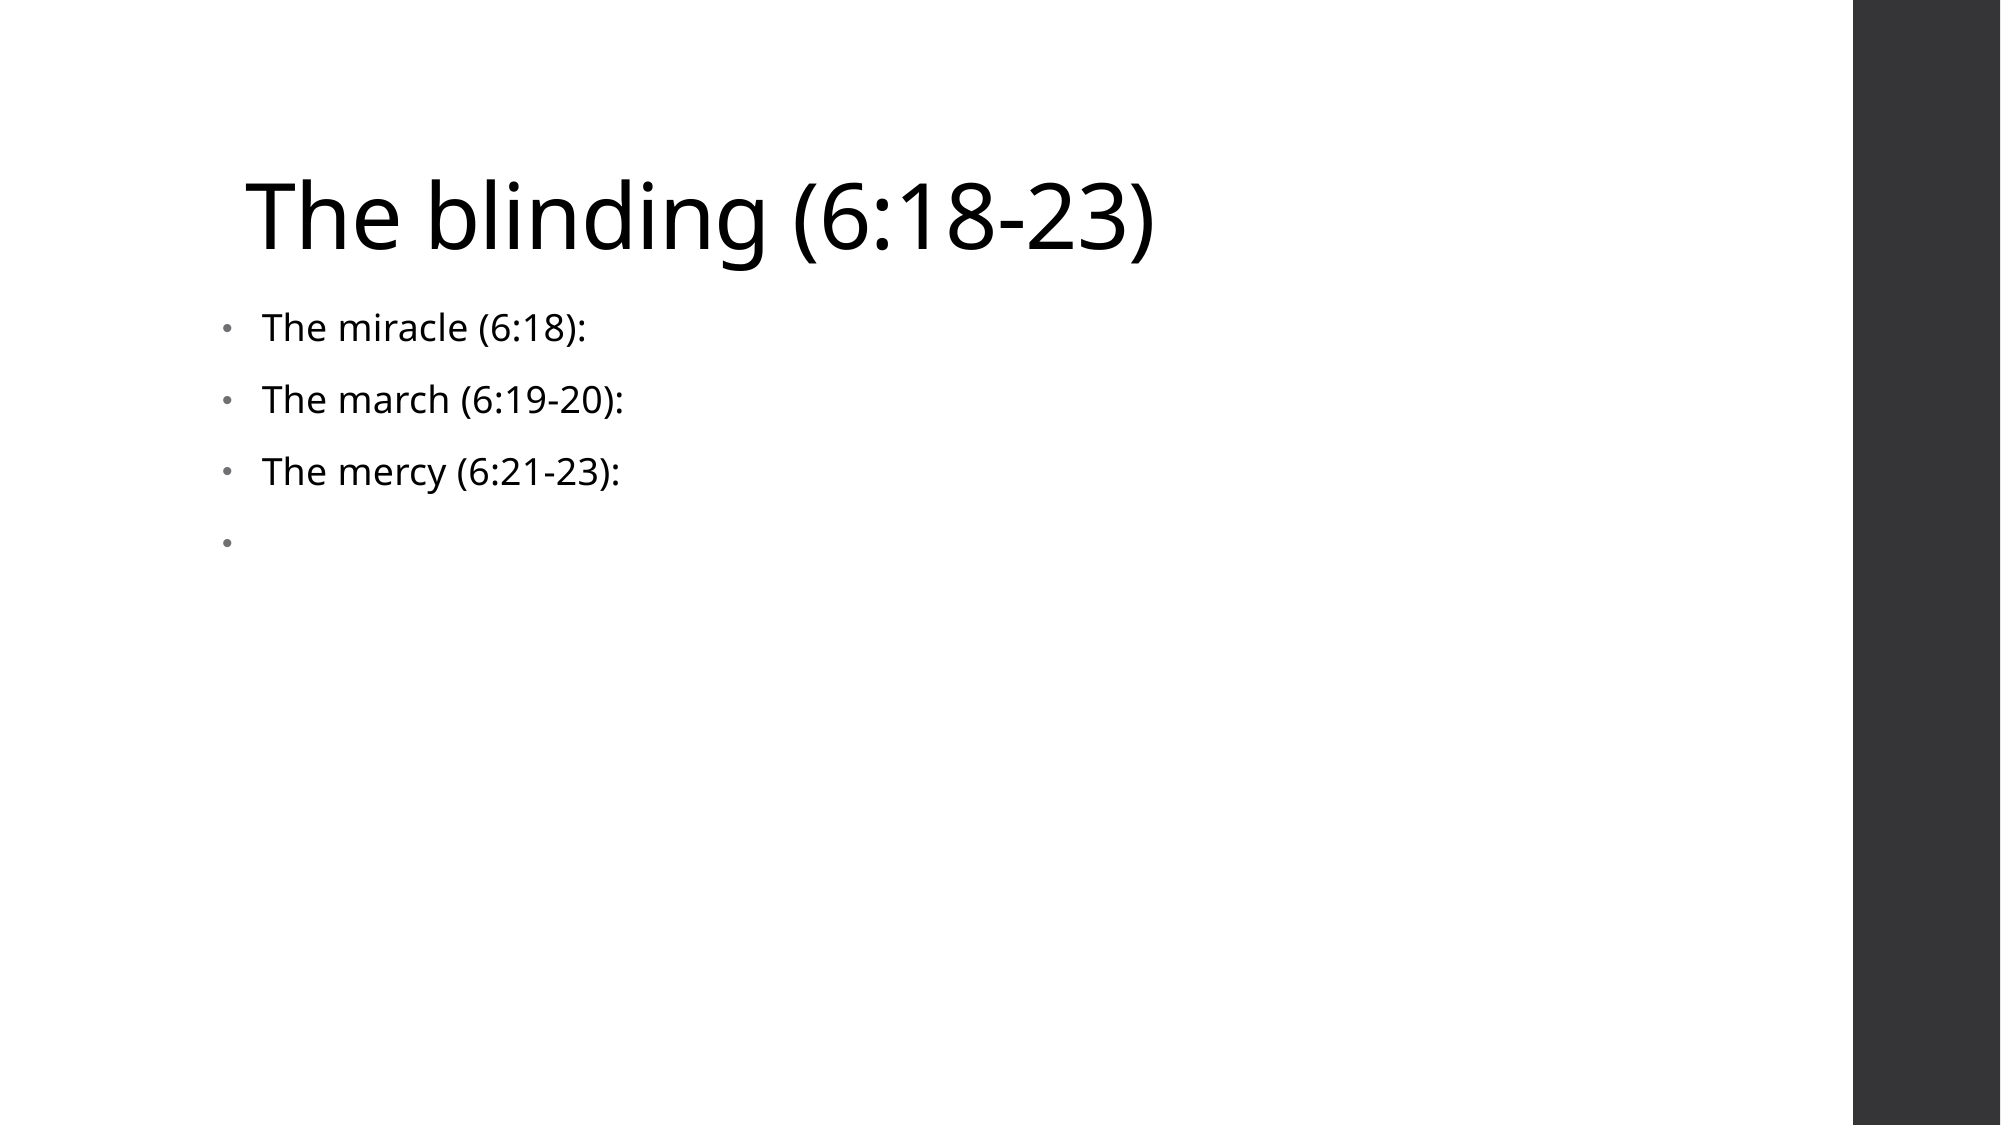

# The blinding (6:18-23)
 The miracle (6:18):
 The march (6:19-20):
 The mercy (6:21-23):